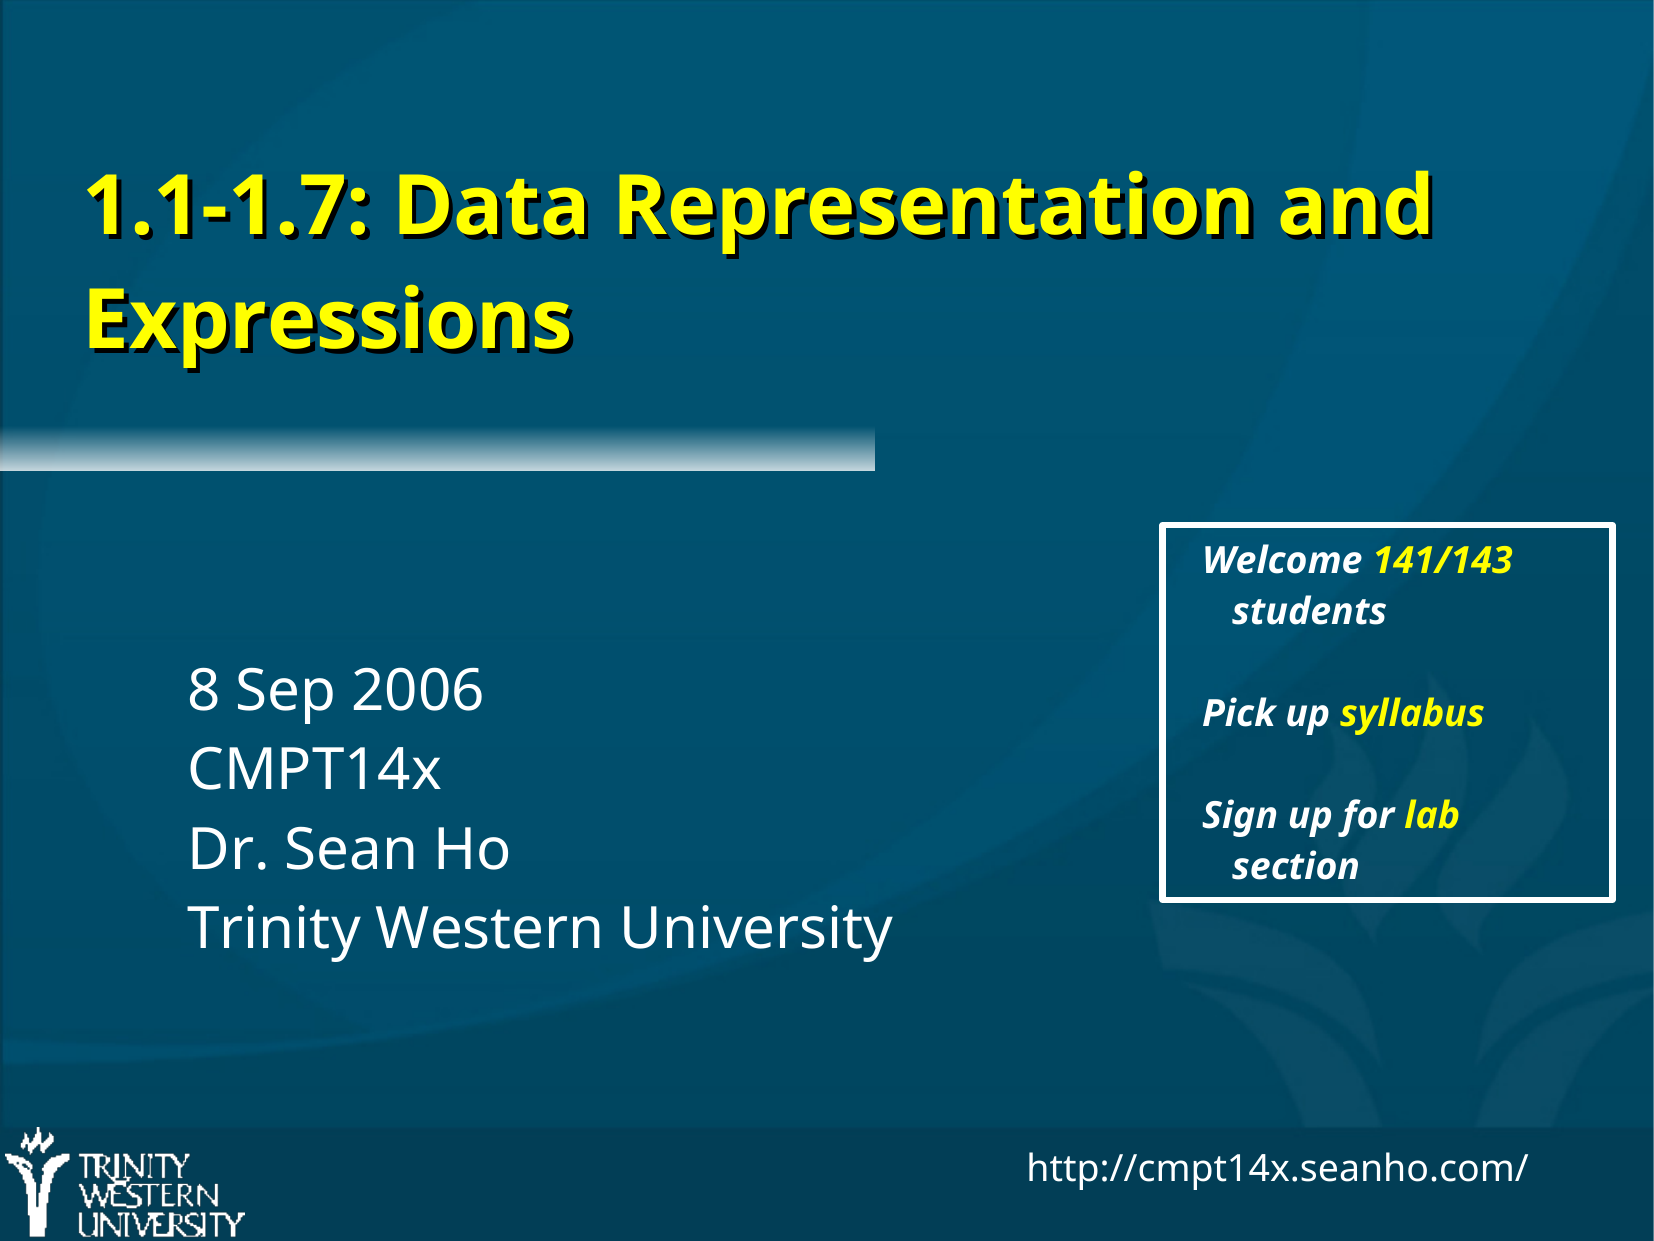

# 1.1-1.7: Data Representation and Expressions
8 Sep 2006
CMPT14x
Dr. Sean Ho
Trinity Western University
Welcome 141/143
students
Pick up syllabus
Sign up for lab
section
http://cmpt14x.seanho.com/